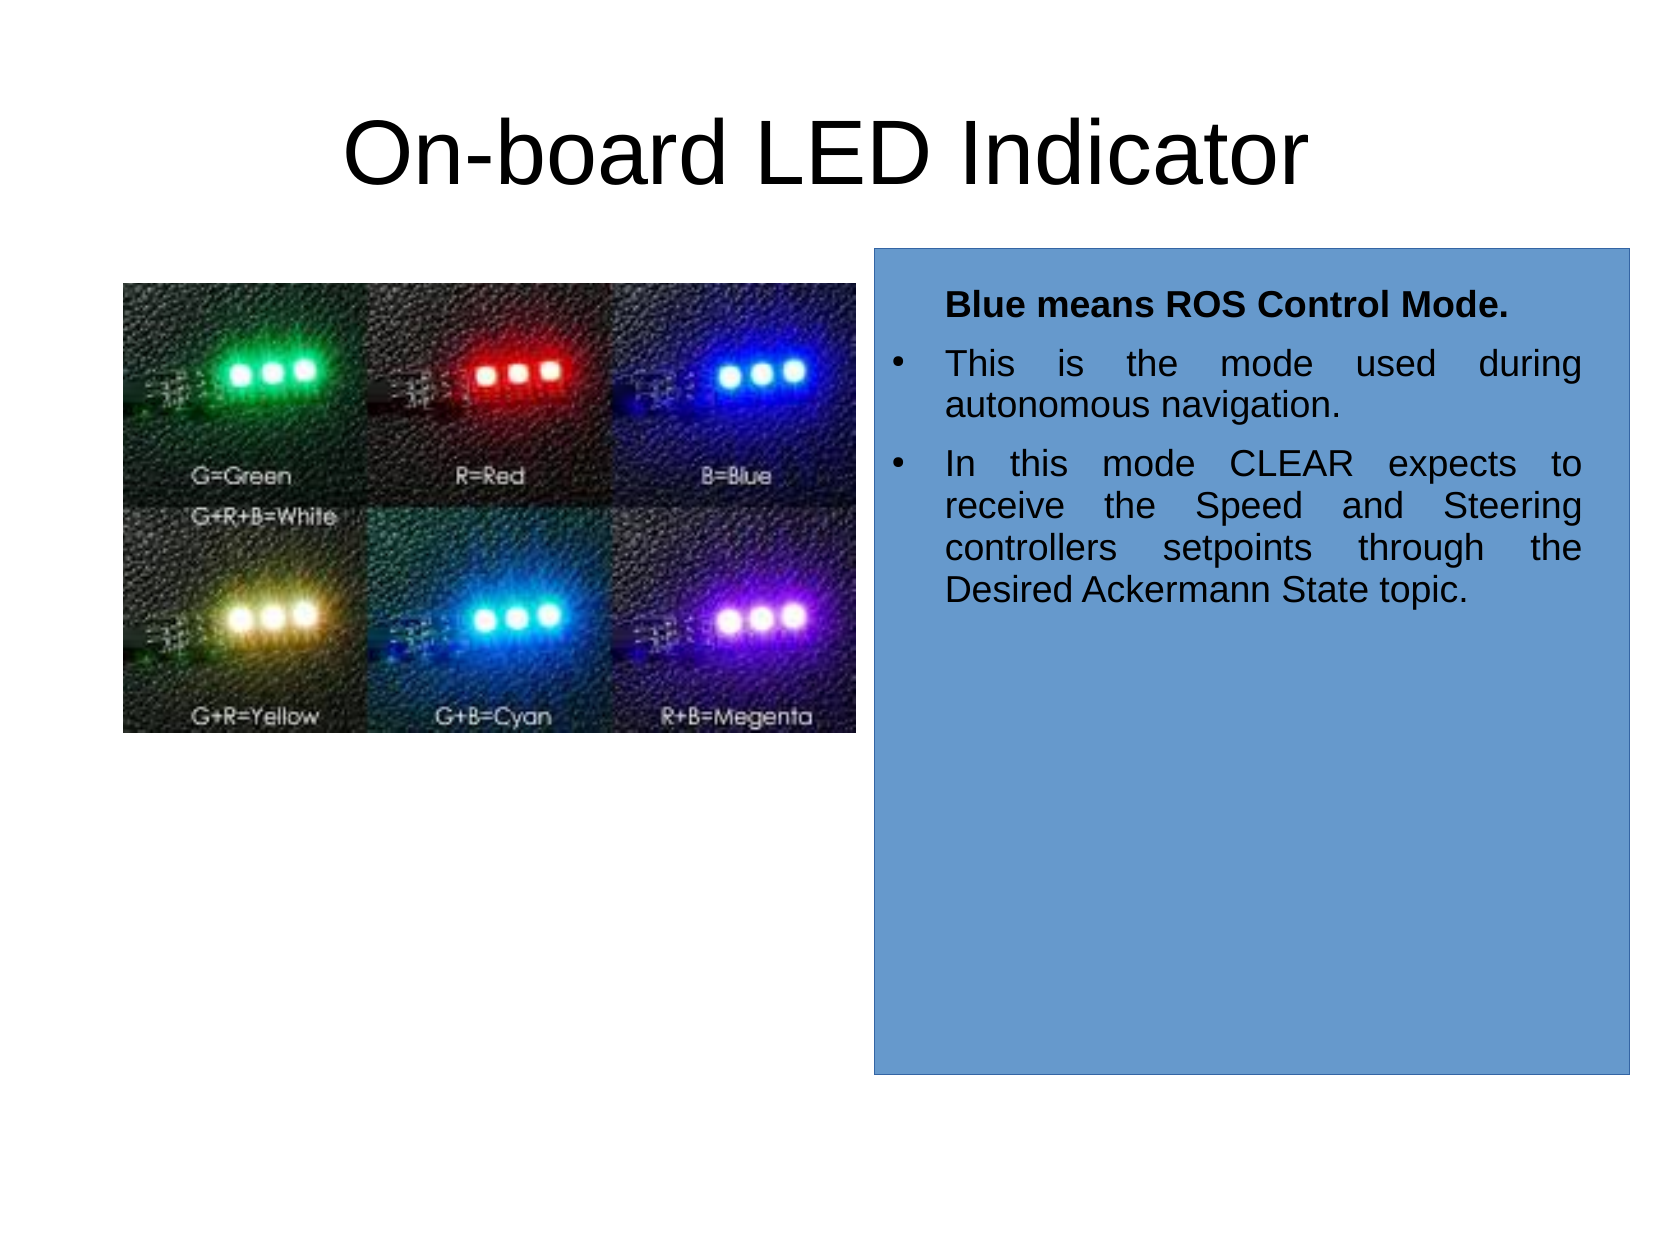

# On-board LED Indicator
Blue means ROS Control Mode.
This is the mode used during autonomous navigation.
In this mode CLEAR expects to receive the Speed and Steering controllers setpoints through the Desired Ackermann State topic.